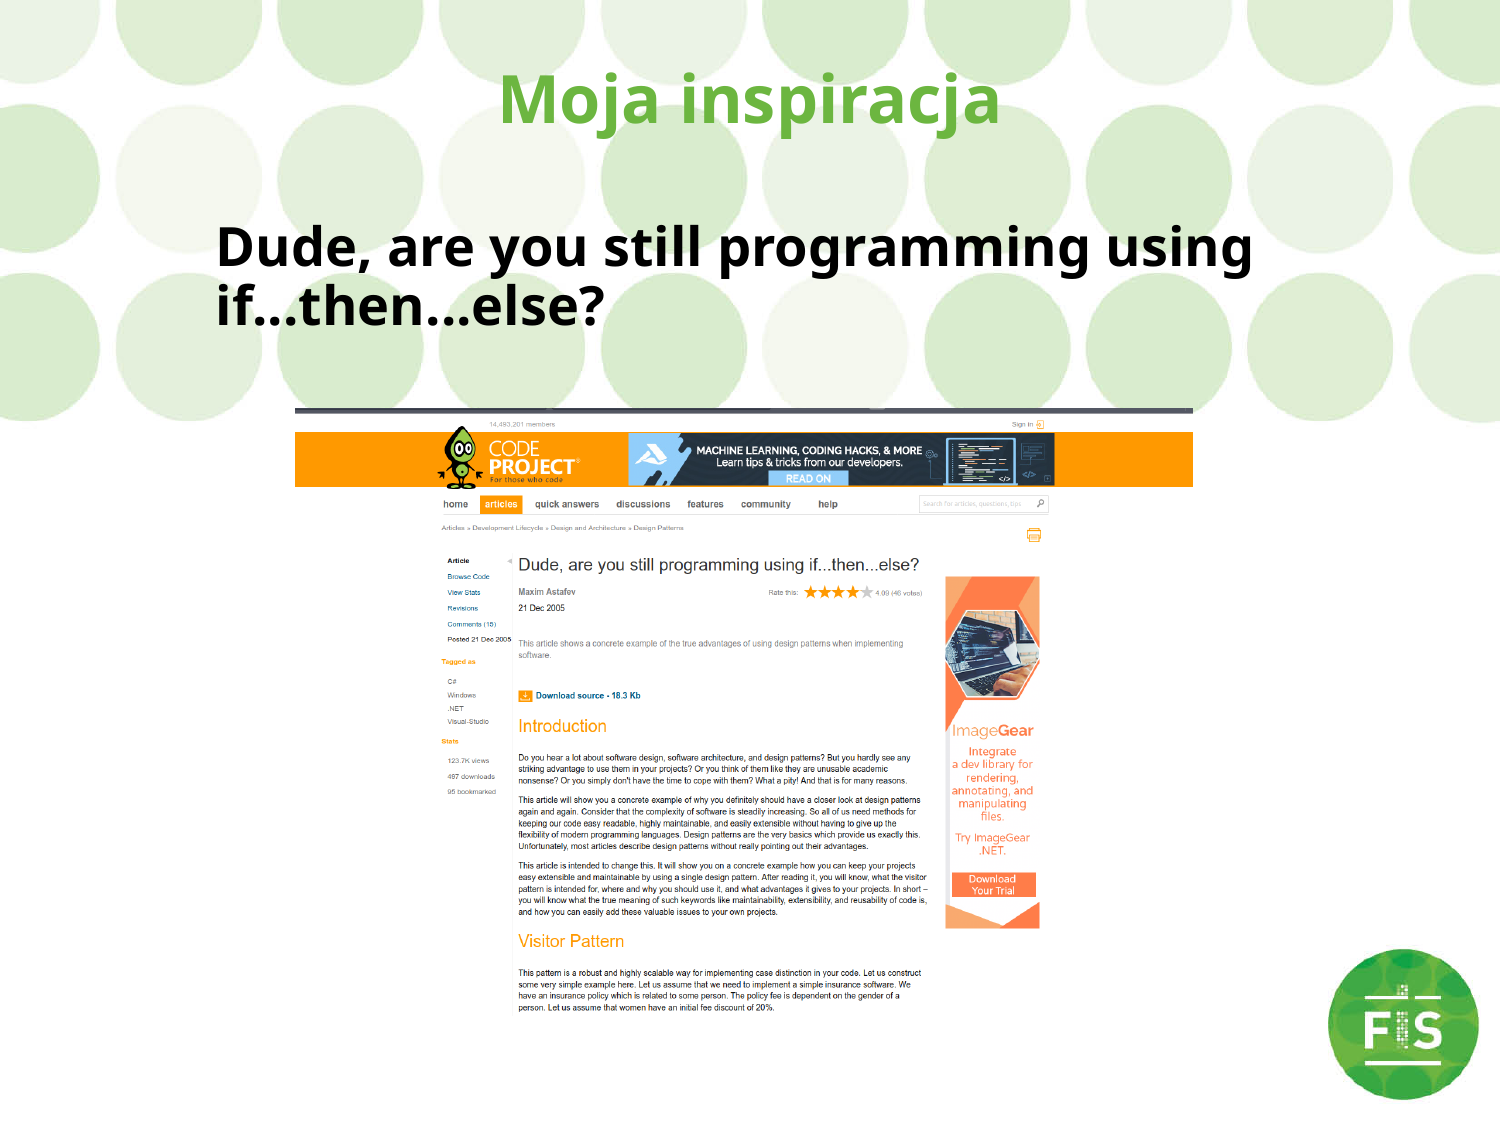

# Moja inspiracja
Dude, are you still programming using if...then...else?